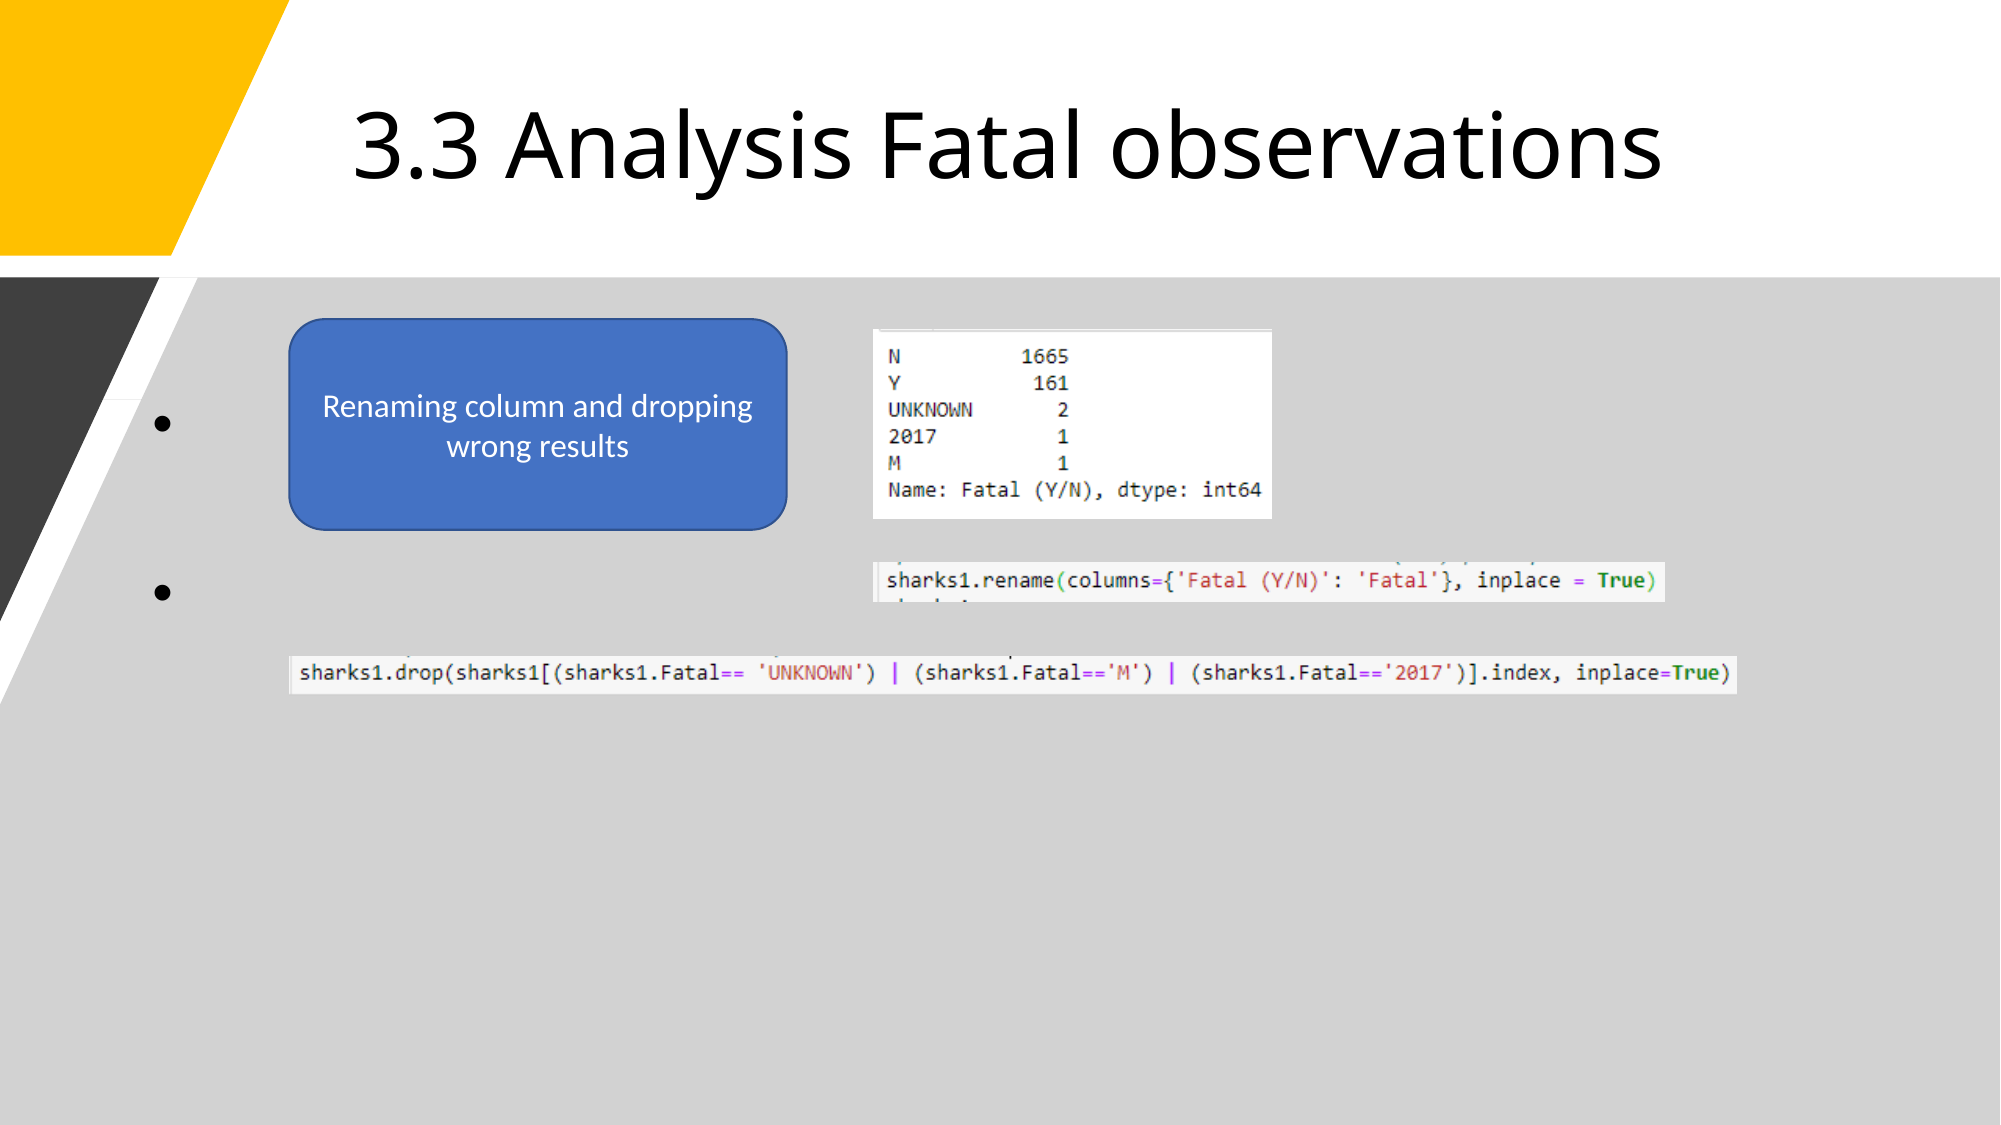

# 3.3 Analysis Fatal observations
Renaming column and dropping wrong results